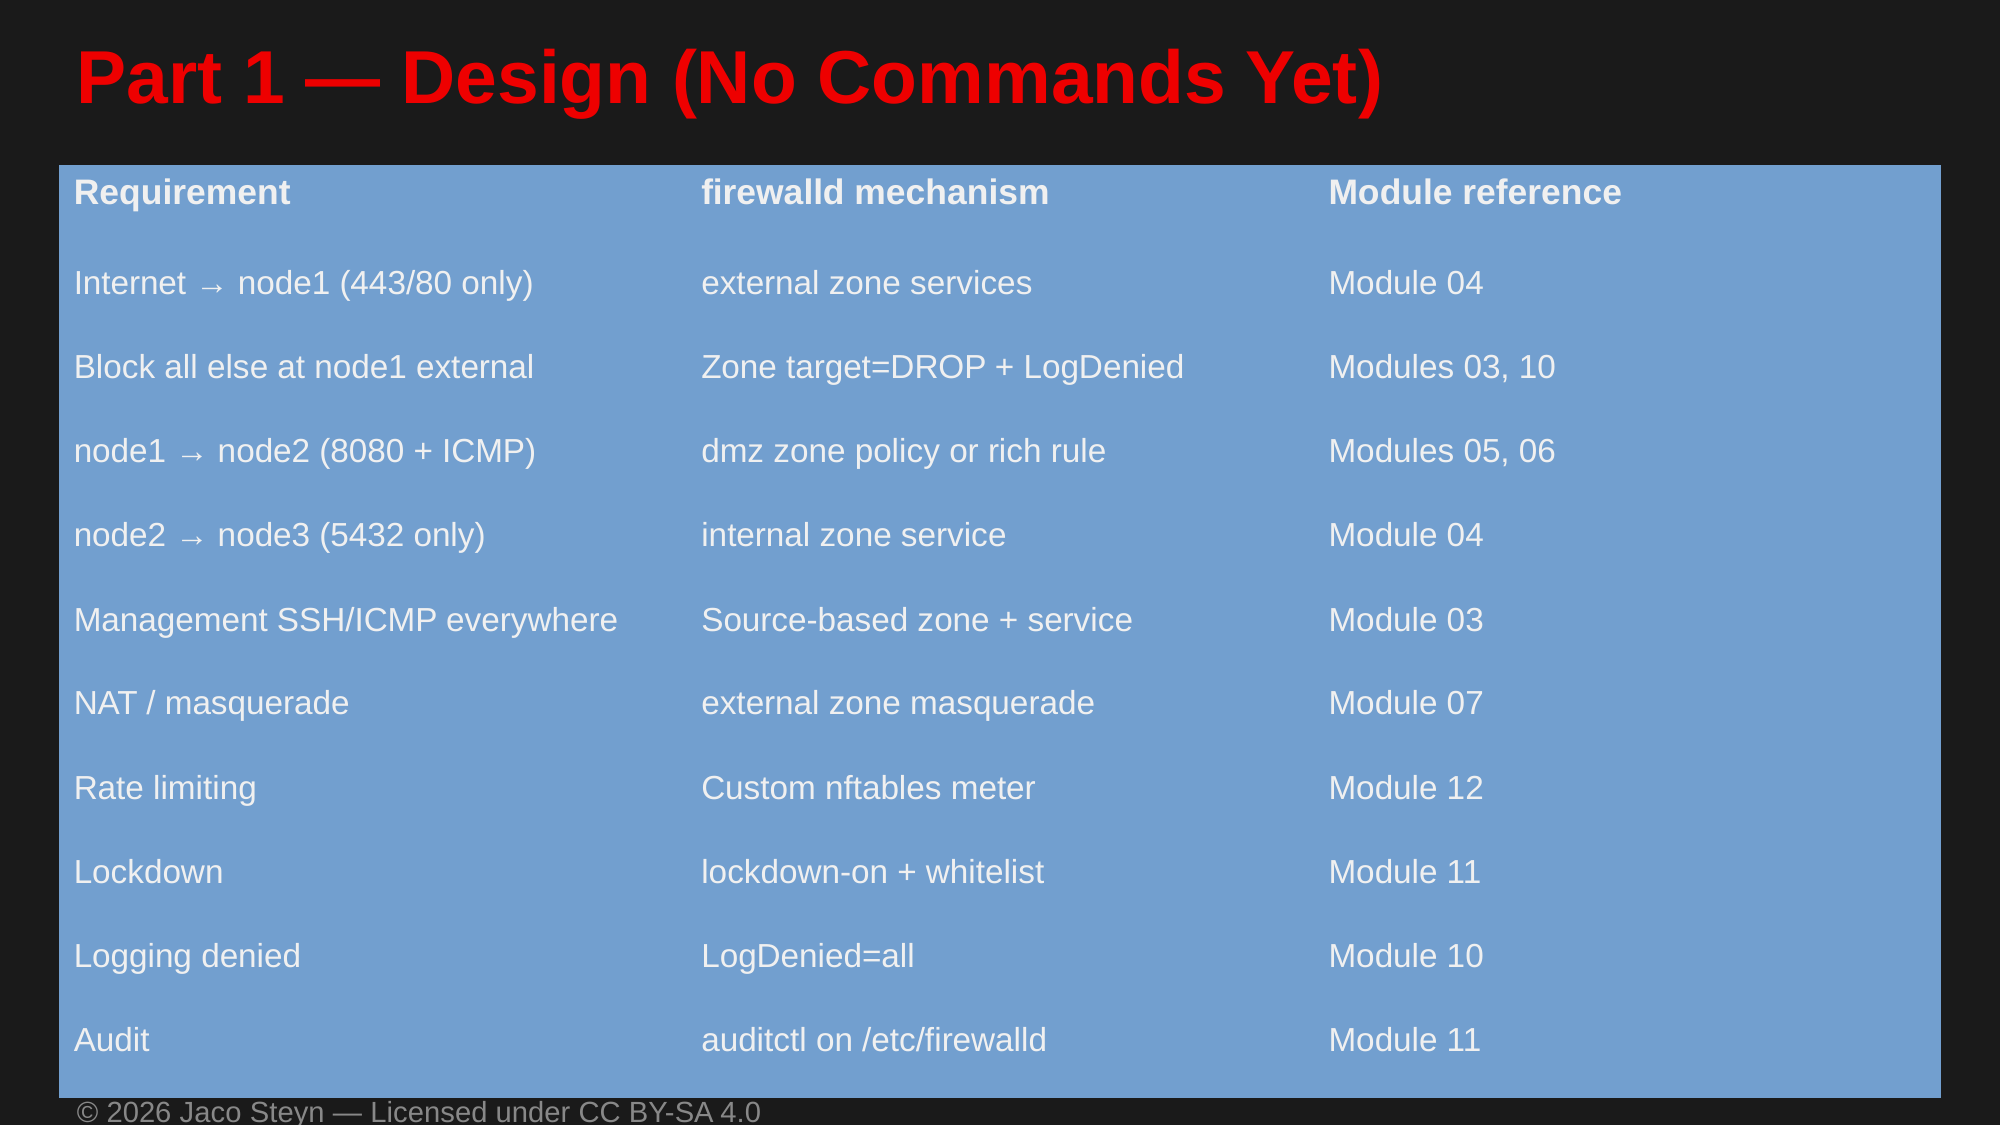

Part 1 — Design (No Commands Yet)
| Requirement | firewalld mechanism | Module reference |
| --- | --- | --- |
| Internet → node1 (443/80 only) | external zone services | Module 04 |
| Block all else at node1 external | Zone target=DROP + LogDenied | Modules 03, 10 |
| node1 → node2 (8080 + ICMP) | dmz zone policy or rich rule | Modules 05, 06 |
| node2 → node3 (5432 only) | internal zone service | Module 04 |
| Management SSH/ICMP everywhere | Source-based zone + service | Module 03 |
| NAT / masquerade | external zone masquerade | Module 07 |
| Rate limiting | Custom nftables meter | Module 12 |
| Lockdown | lockdown-on + whitelist | Module 11 |
| Logging denied | LogDenied=all | Module 10 |
| Audit | auditctl on /etc/firewalld | Module 11 |
© 2026 Jaco Steyn — Licensed under CC BY-SA 4.0